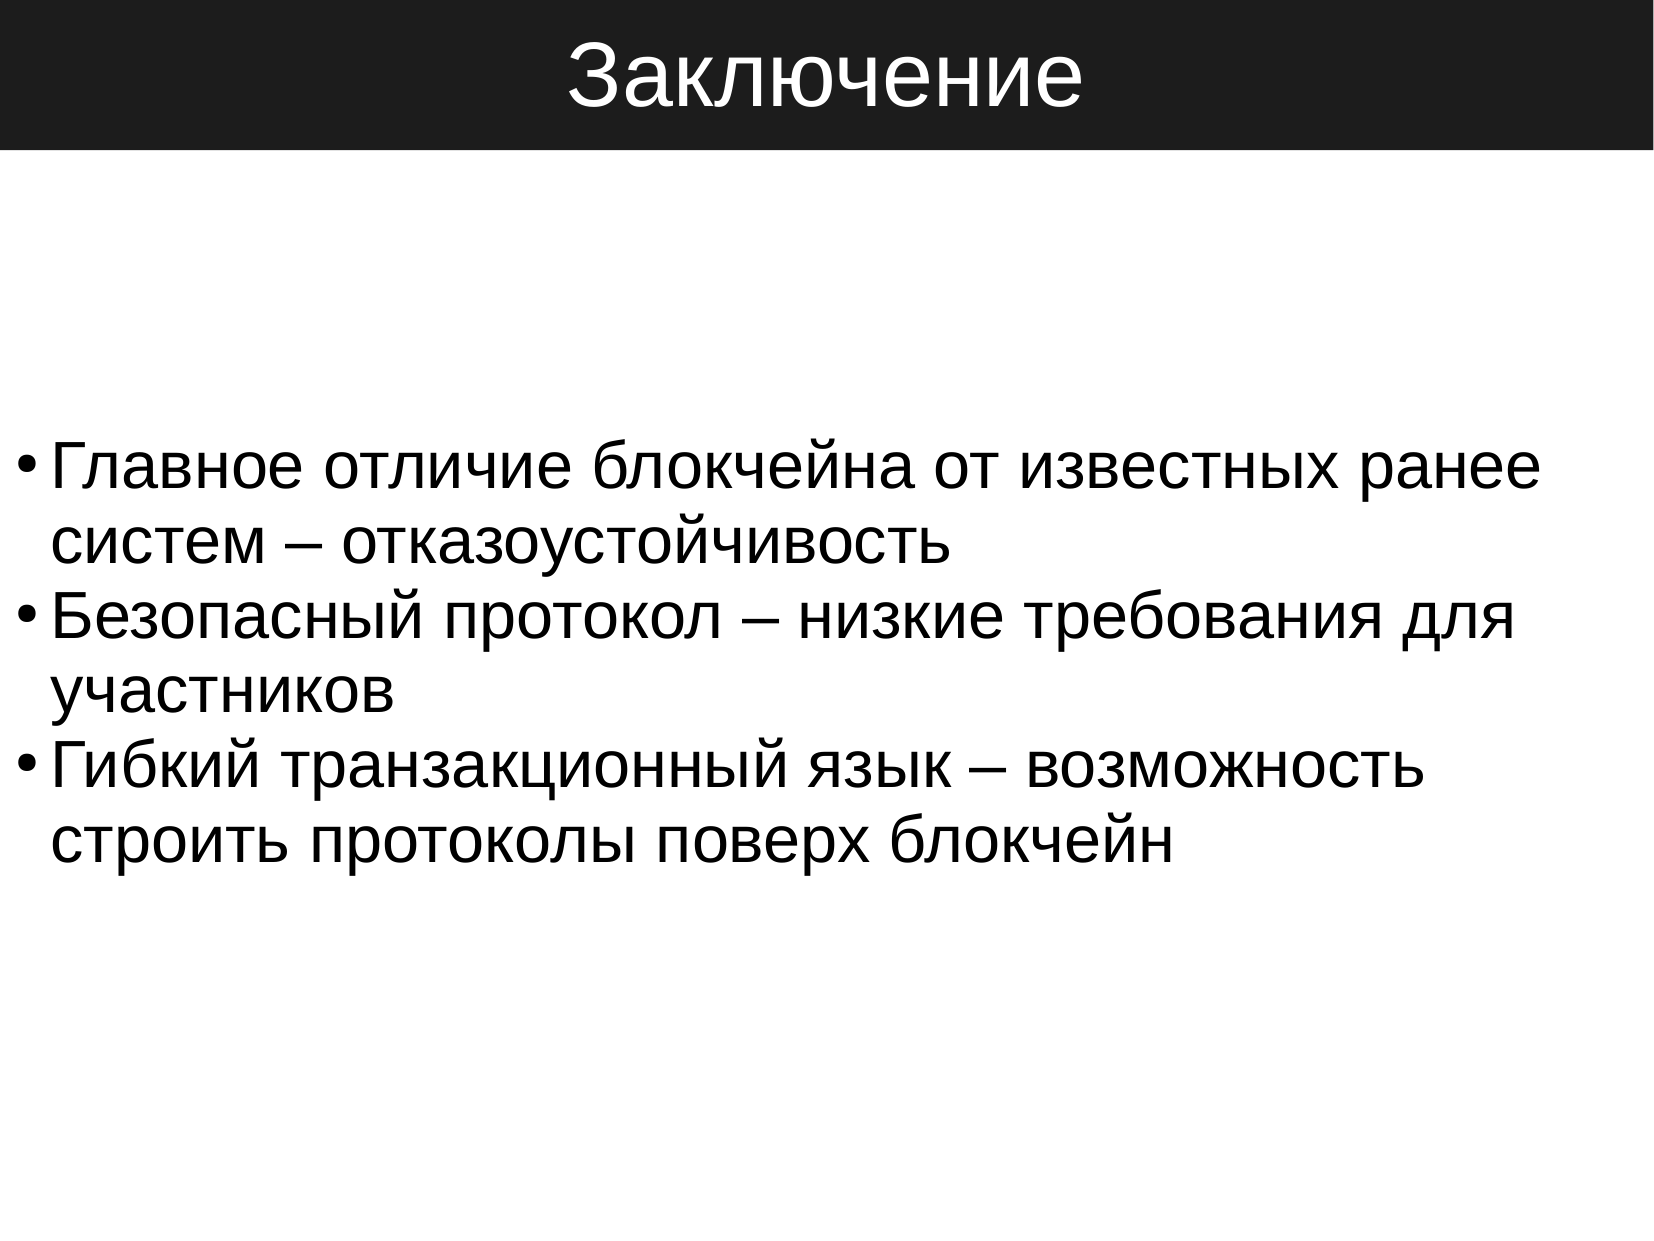

# Заключение
Главное отличие блокчейна от известных ранее систем – отказоустойчивость
Безопасный протокол – низкие требования для участников
Гибкий транзакционный язык – возможность строить протоколы поверх блокчейн